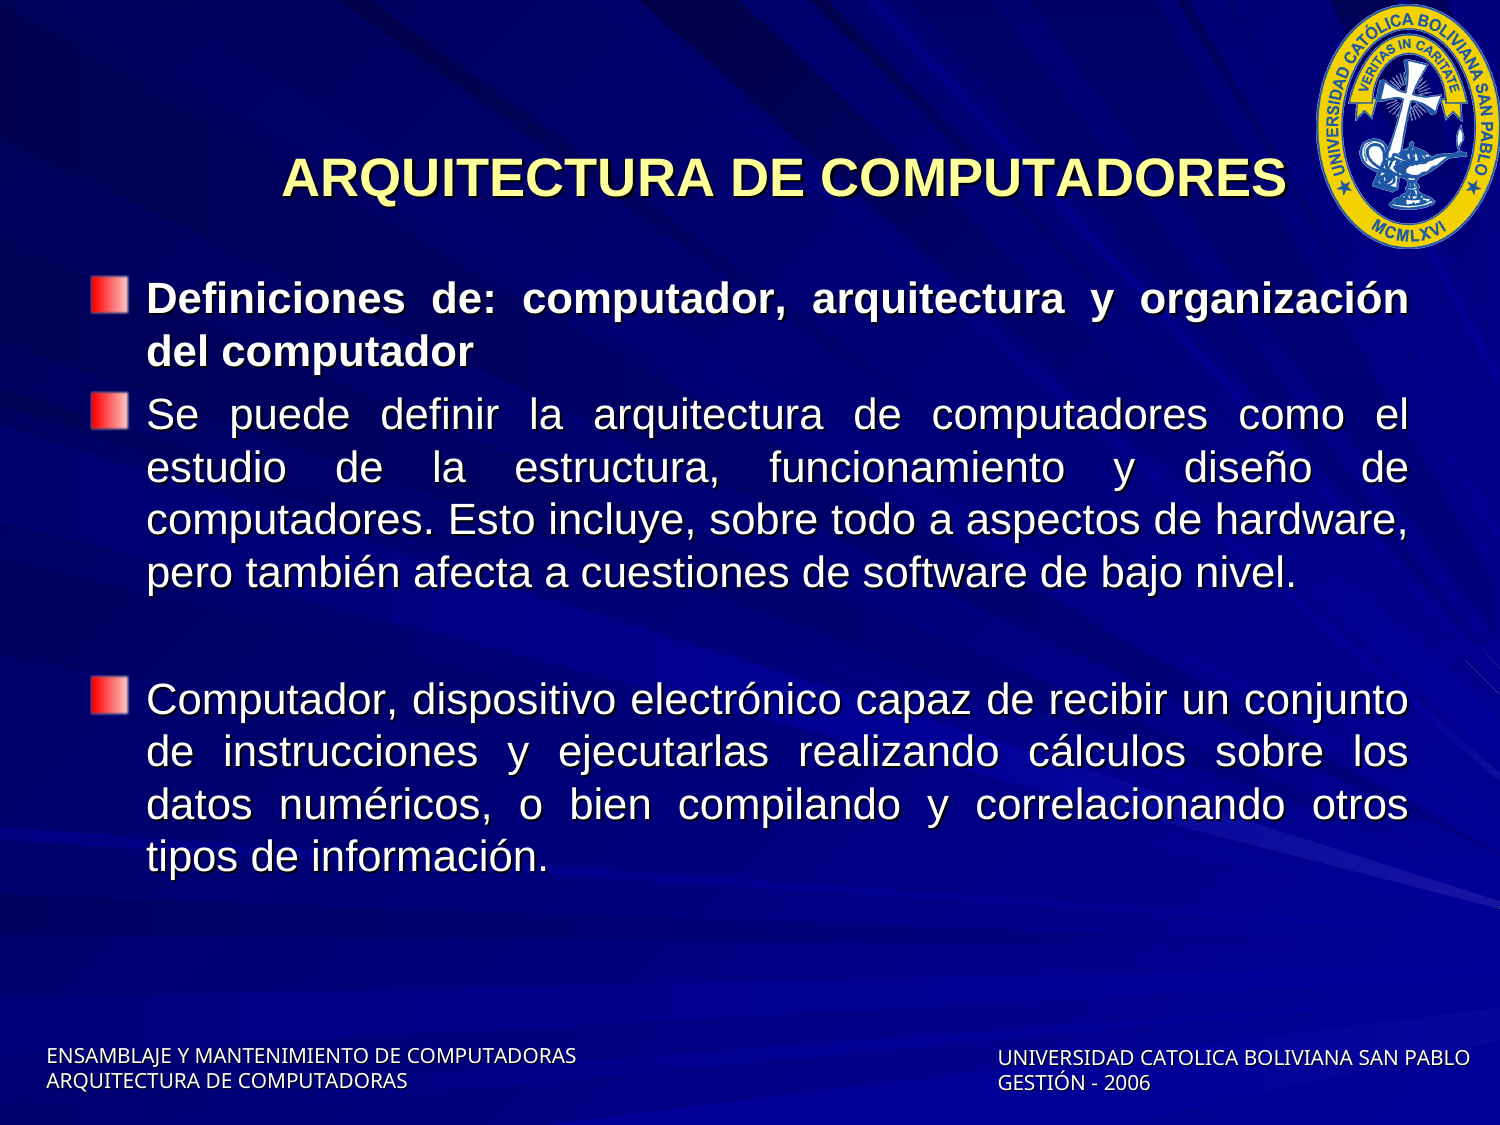

ARQUITECTURA DE COMPUTADORES
# Definiciones de: computador, arquitectura y organización del computador
Se puede definir la arquitectura de computadores como el estudio de la estructura, funcionamiento y diseño de computadores. Esto incluye, sobre todo a aspectos de hardware, pero también afecta a cuestiones de software de bajo nivel.
Computador, dispositivo electrónico capaz de recibir un conjunto de instrucciones y ejecutarlas realizando cálculos sobre los datos numéricos, o bien compilando y correlacionando otros tipos de información.